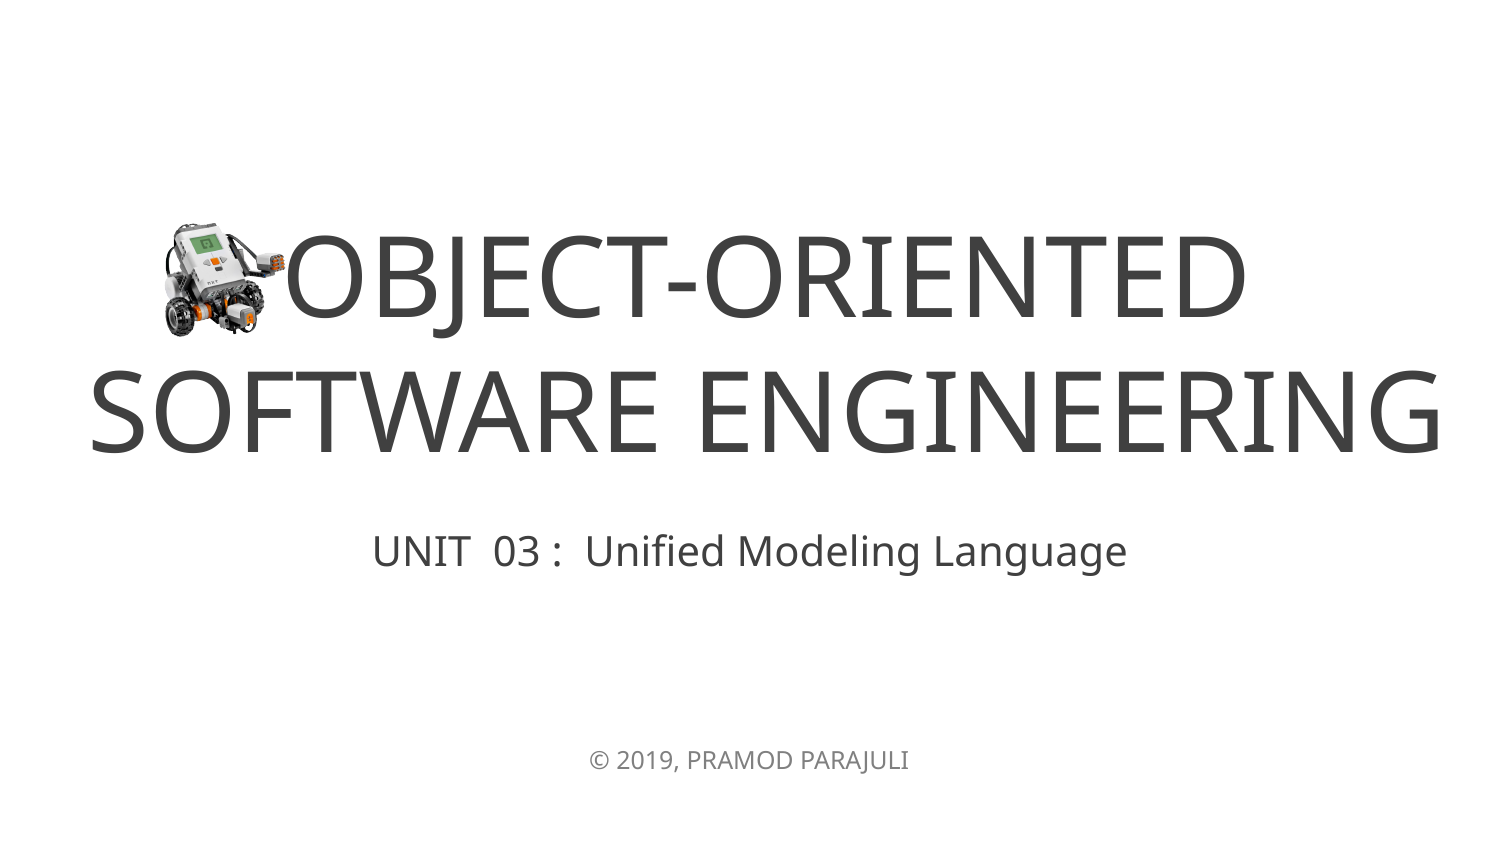

# OBJECT-ORIENTED SOFTWARE ENGINEERING
UNIT 03 : Unified Modeling Language
© 2019, PRAMOD PARAJULI